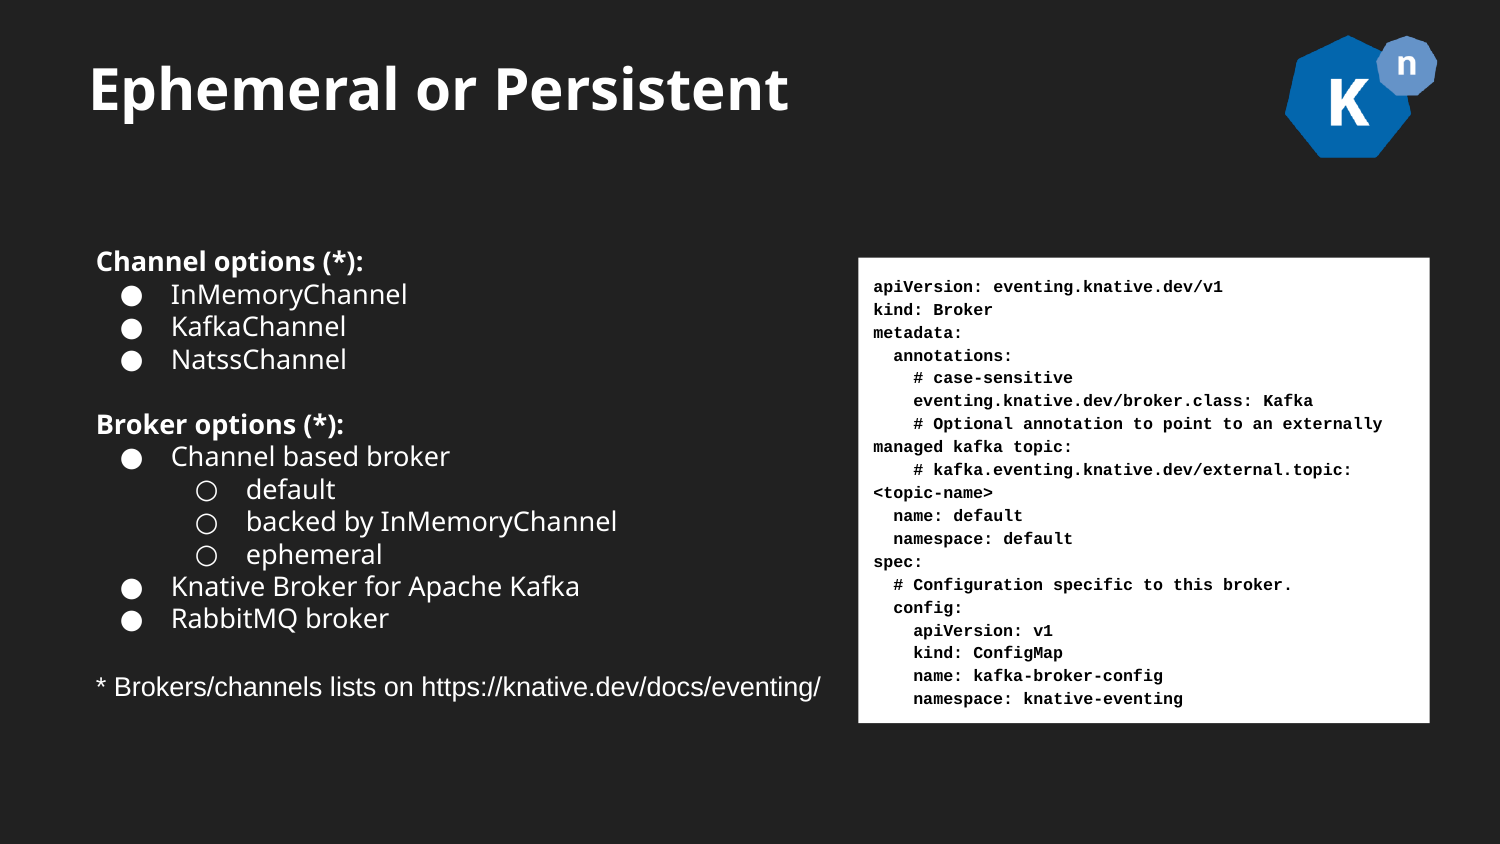

Ephemeral or Persistent
Channel options (*):
InMemoryChannel
KafkaChannel
NatssChannel
Broker options (*):
Channel based broker
default
backed by InMemoryChannel
ephemeral
Knative Broker for Apache Kafka
RabbitMQ broker
* Brokers/channels lists on https://knative.dev/docs/eventing/
apiVersion: eventing.knative.dev/v1
kind: Broker
metadata:
 annotations:
 # case-sensitive
 eventing.knative.dev/broker.class: Kafka
 # Optional annotation to point to an externally managed kafka topic:
 # kafka.eventing.knative.dev/external.topic: <topic-name>
 name: default
 namespace: default
spec:
 # Configuration specific to this broker.
 config:
 apiVersion: v1
 kind: ConfigMap
 name: kafka-broker-config
 namespace: knative-eventing